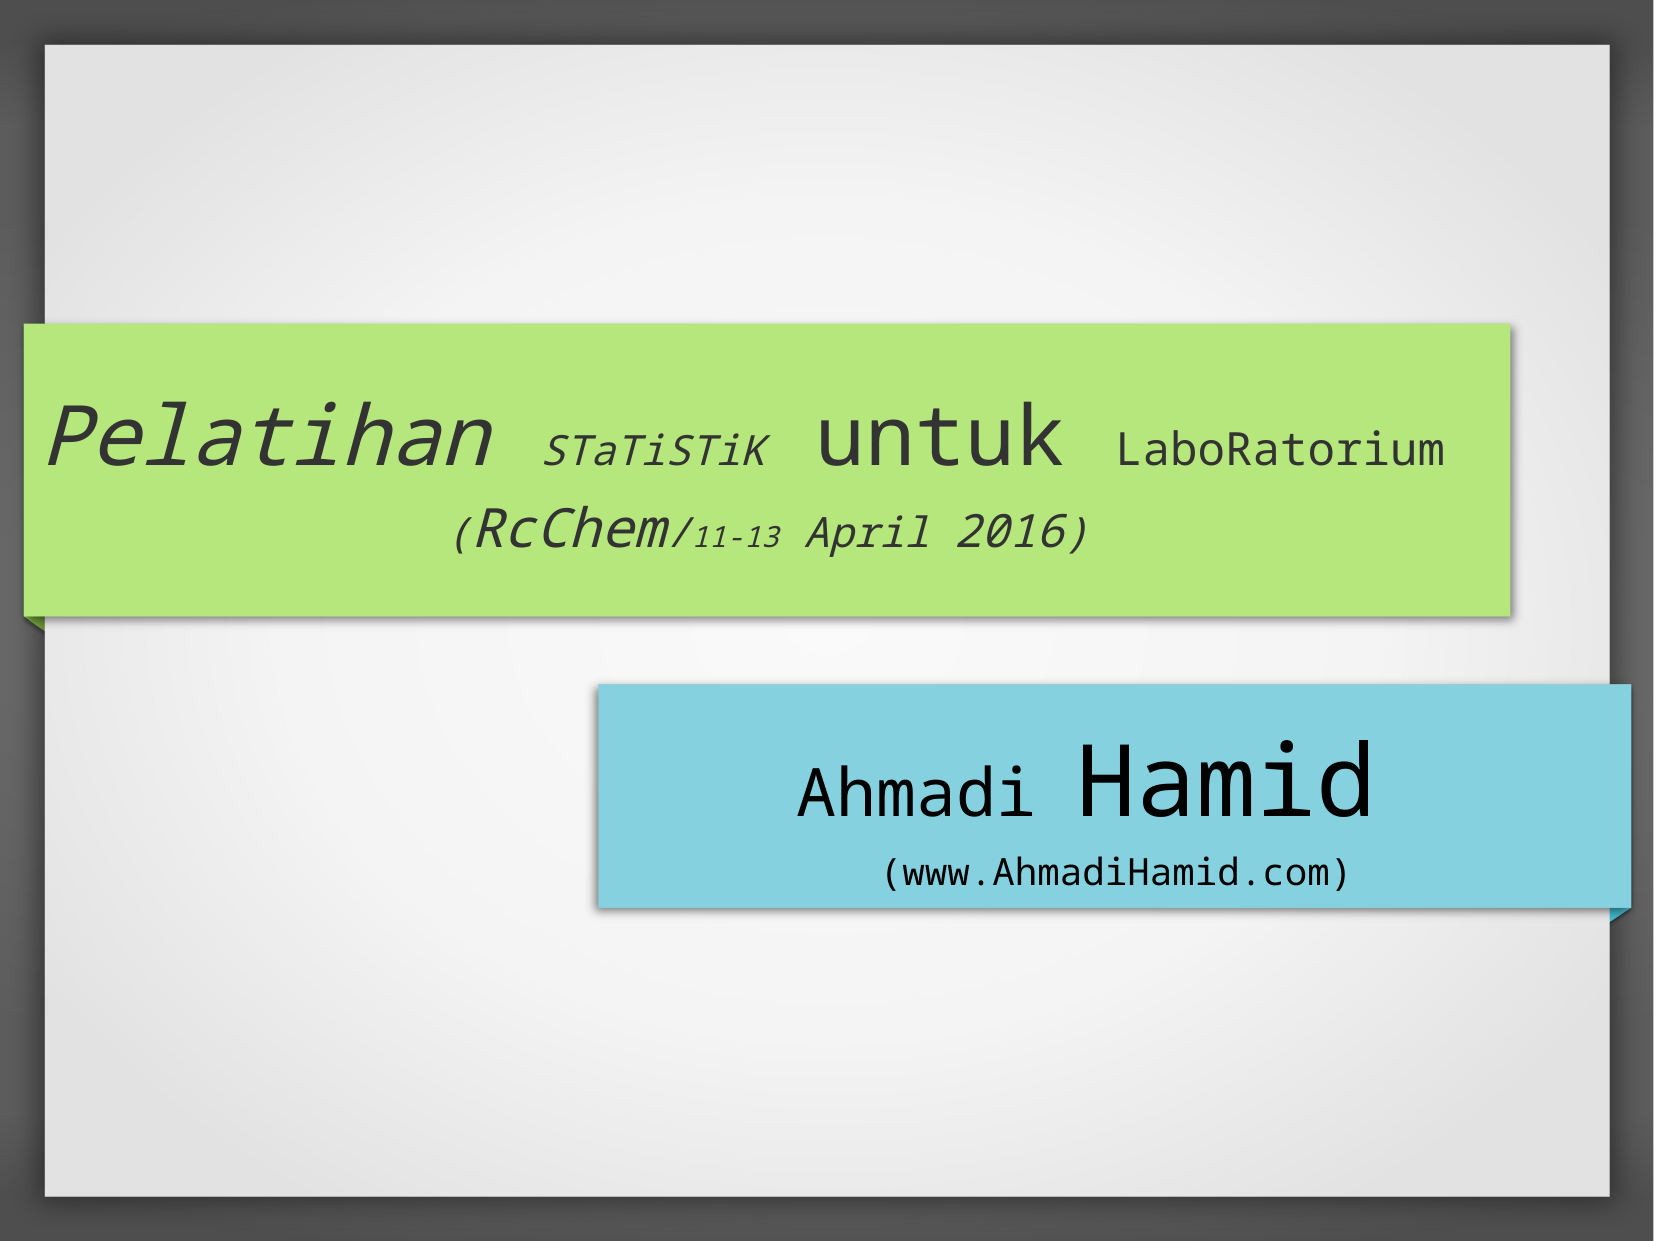

# Pelatihan STaTiSTiK untuk LaboRatorium (RcChem/11-13 April 2016)
Ahmadi Hamid
(www.AhmadiHamid.com)